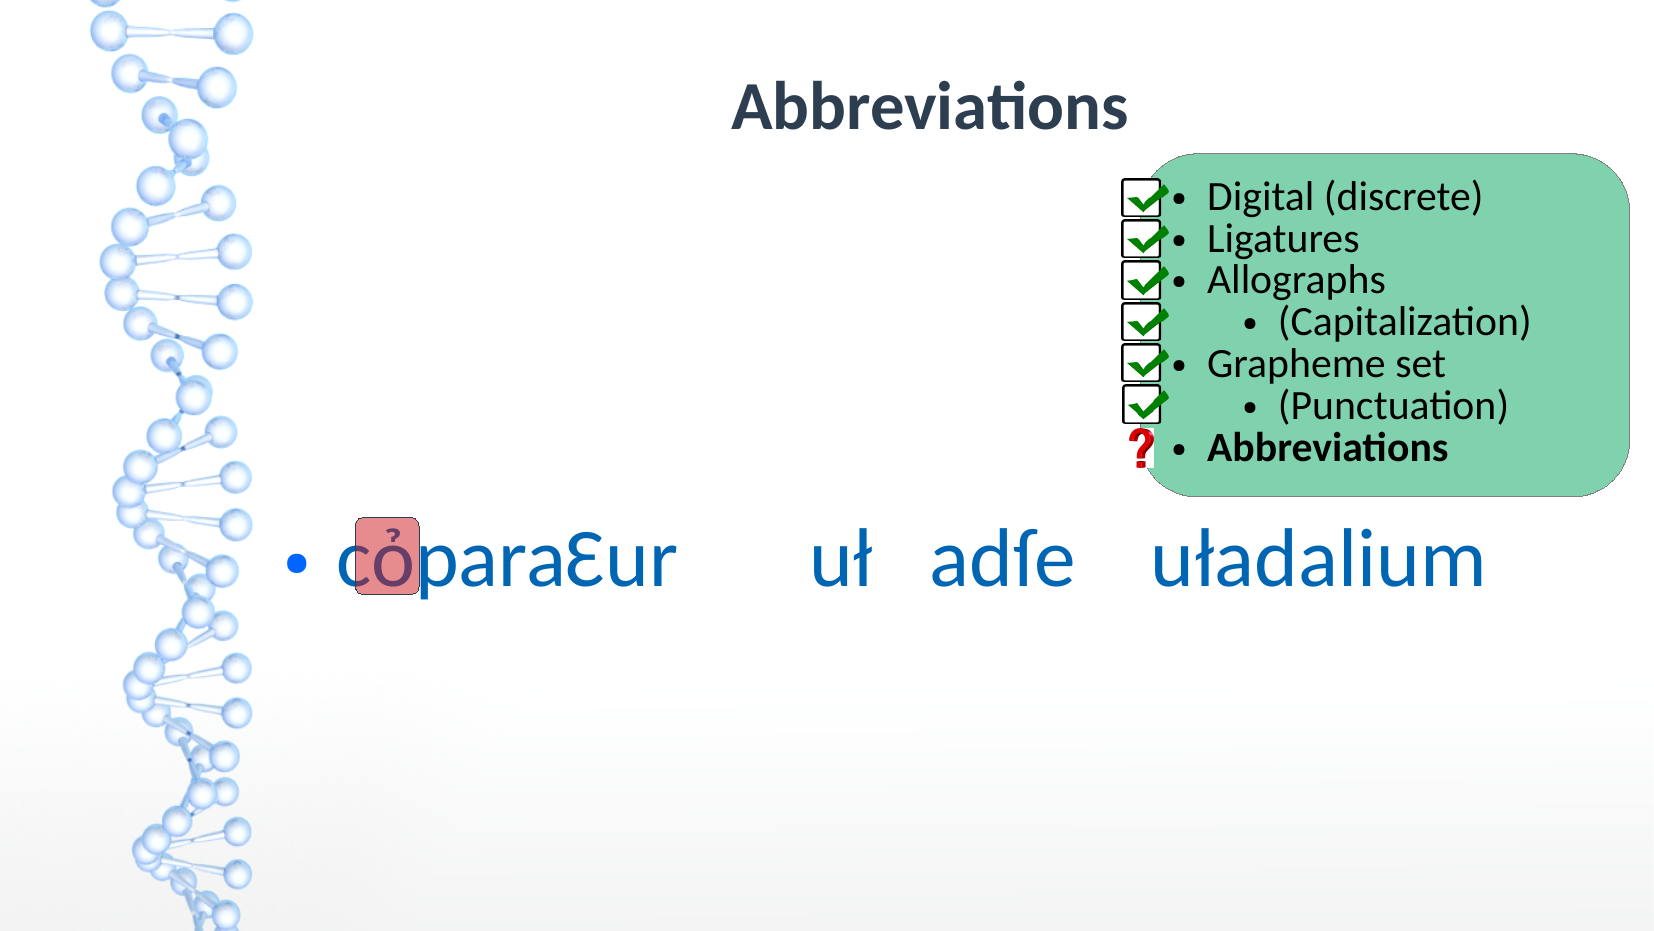

# Abbreviations
Digital (discrete)
Ligatures
Allographs
(Capitalization)
Grapheme set
(Punctuation)
Abbreviations
cỏparaƐur uł adſe uładalium